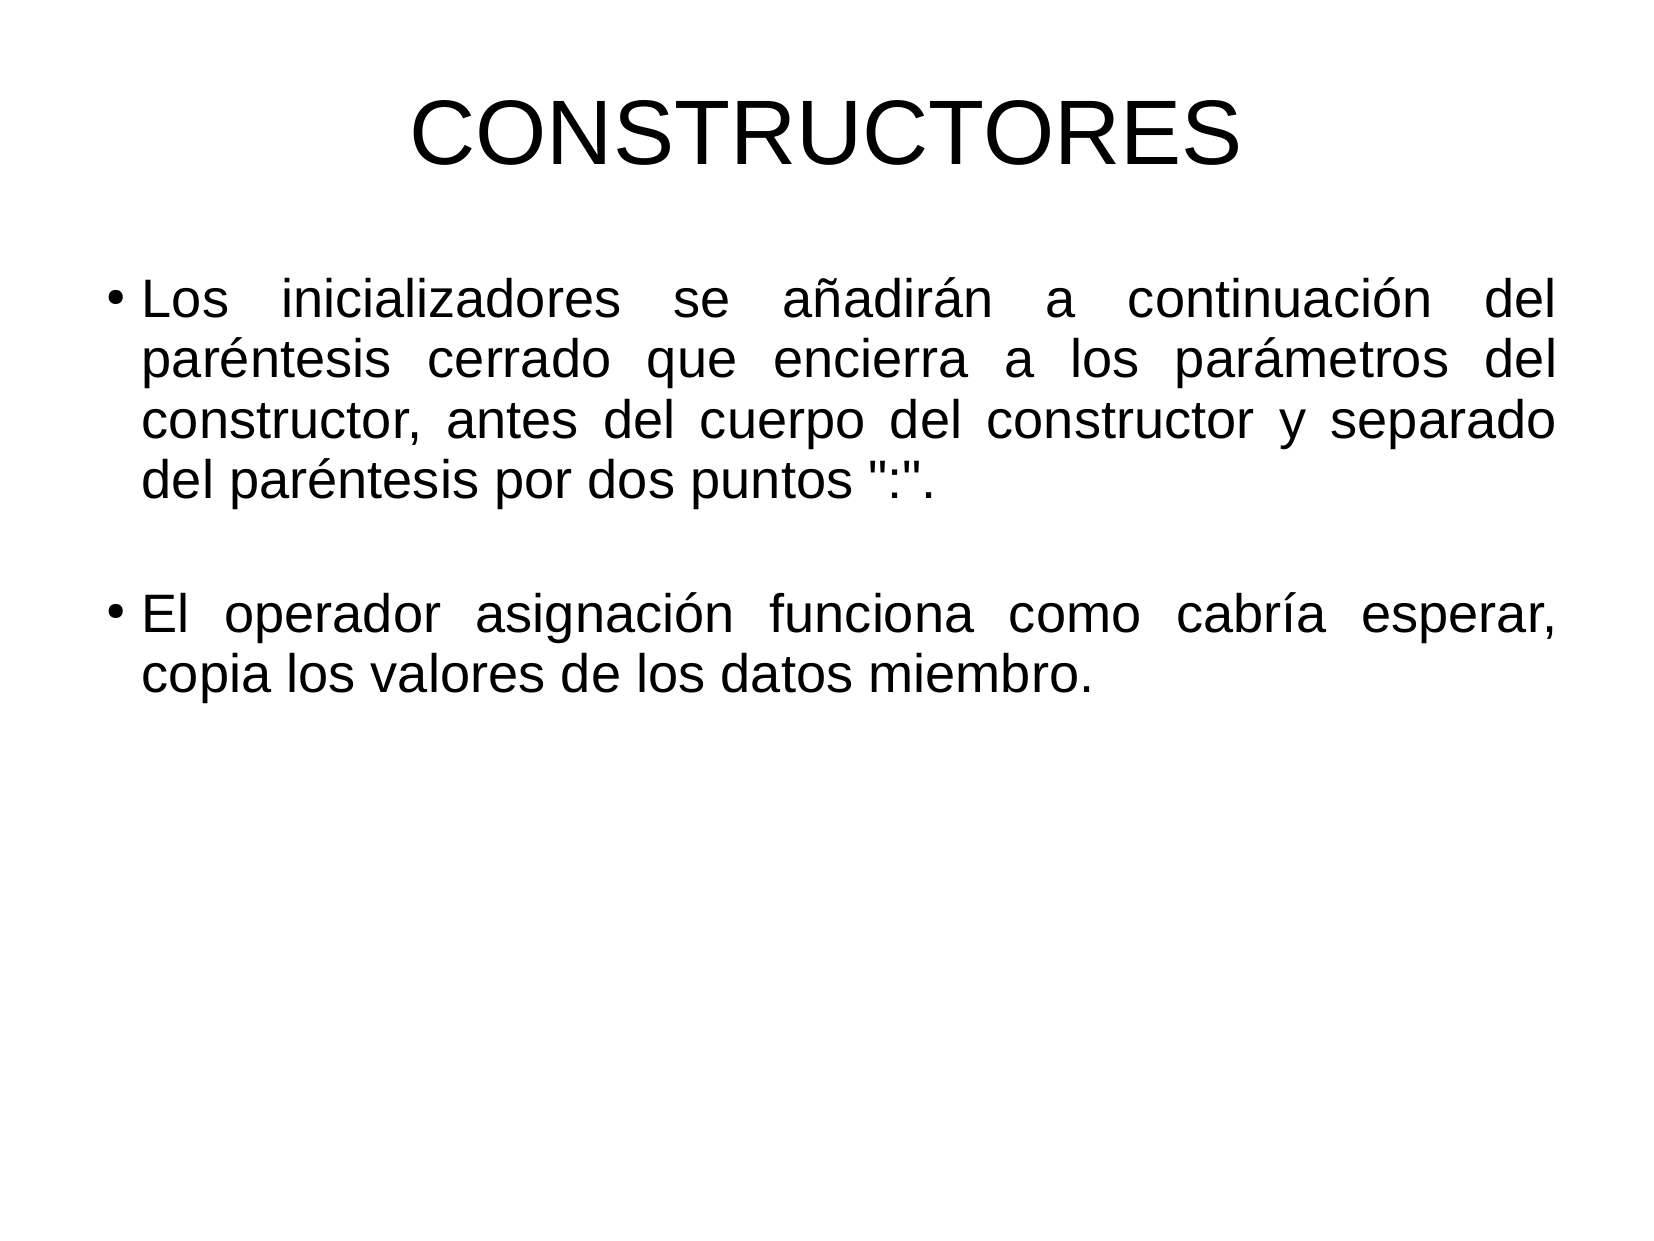

# CONSTRUCTORES
Los inicializadores se añadirán a continuación del paréntesis cerrado que encierra a los parámetros del constructor, antes del cuerpo del constructor y separado del paréntesis por dos puntos ":".
El operador asignación funciona como cabría esperar, copia los valores de los datos miembro.